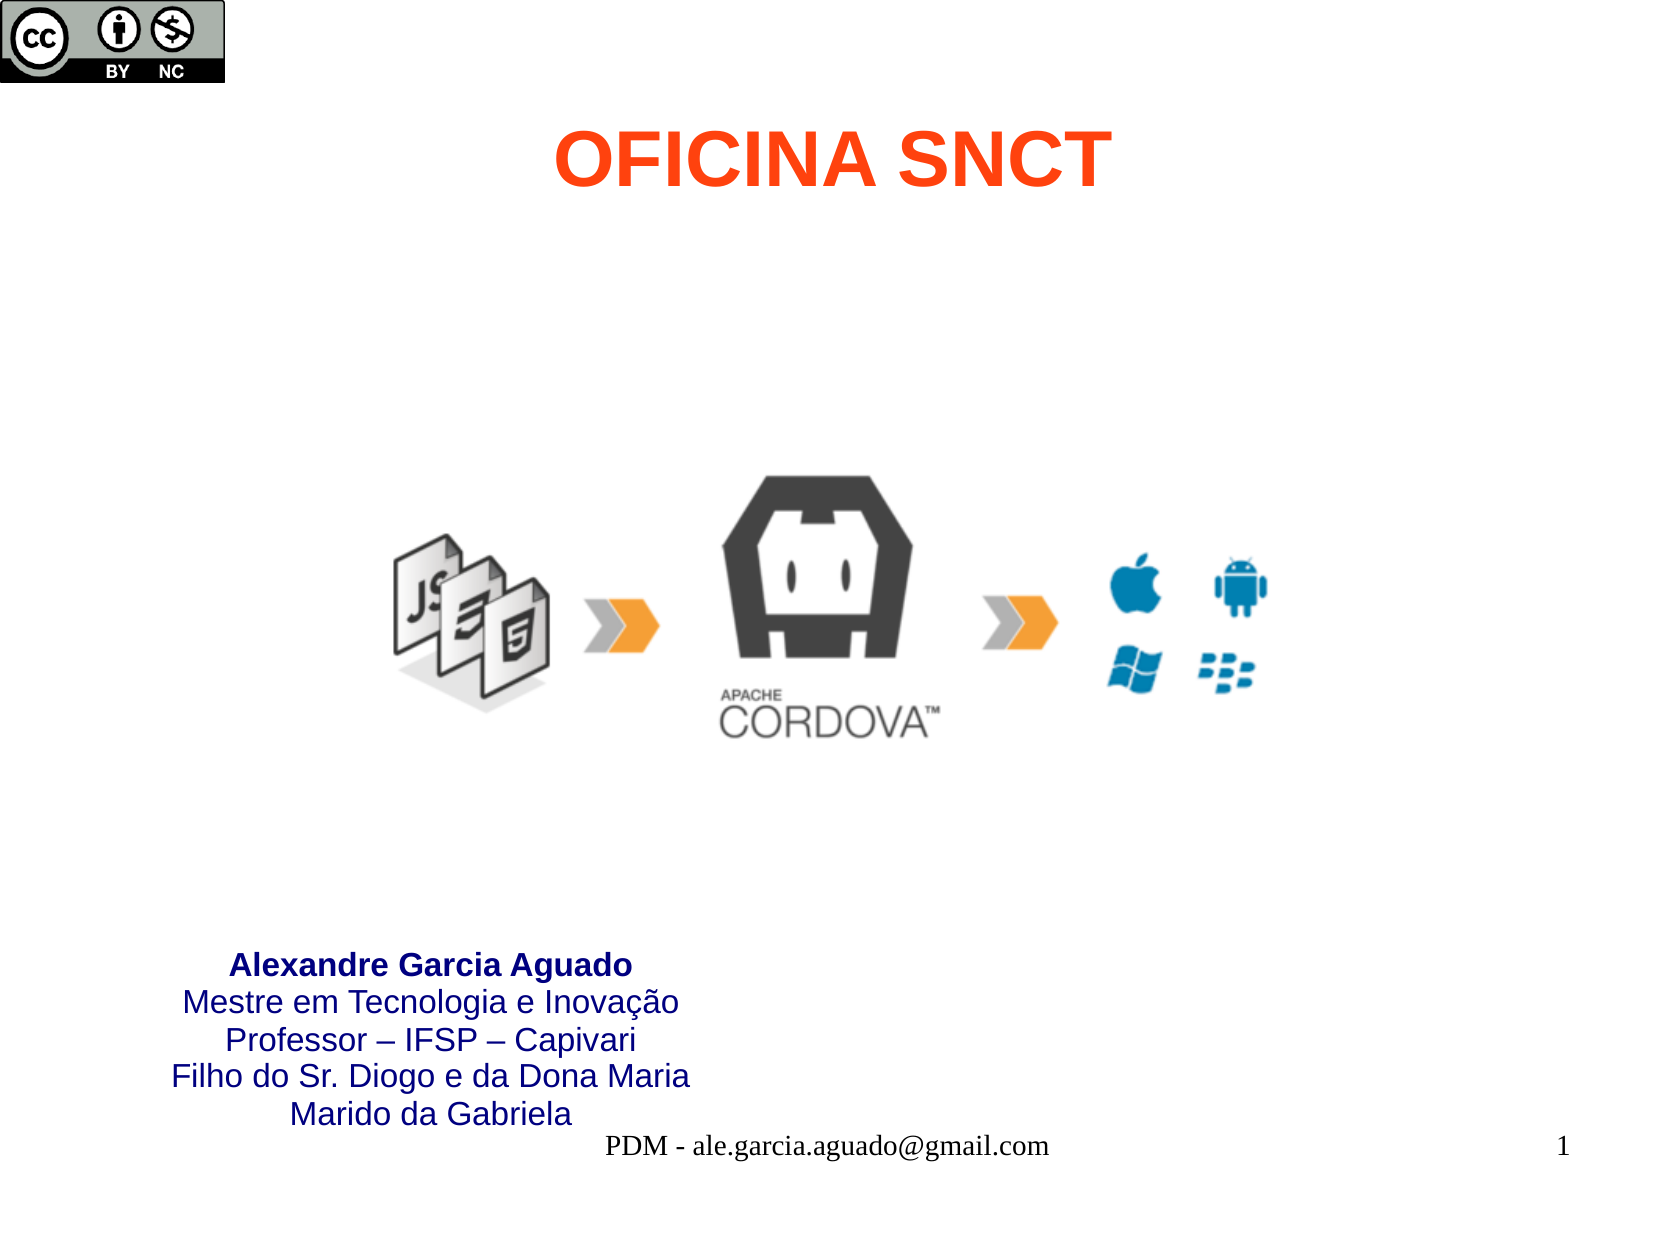

# OFICINA SNCT
Alexandre Garcia Aguado
Mestre em Tecnologia e Inovação
Professor – IFSP – Capivari
Filho do Sr. Diogo e da Dona Maria
Marido da Gabriela
PDM - ale.garcia.aguado@gmail.com
1